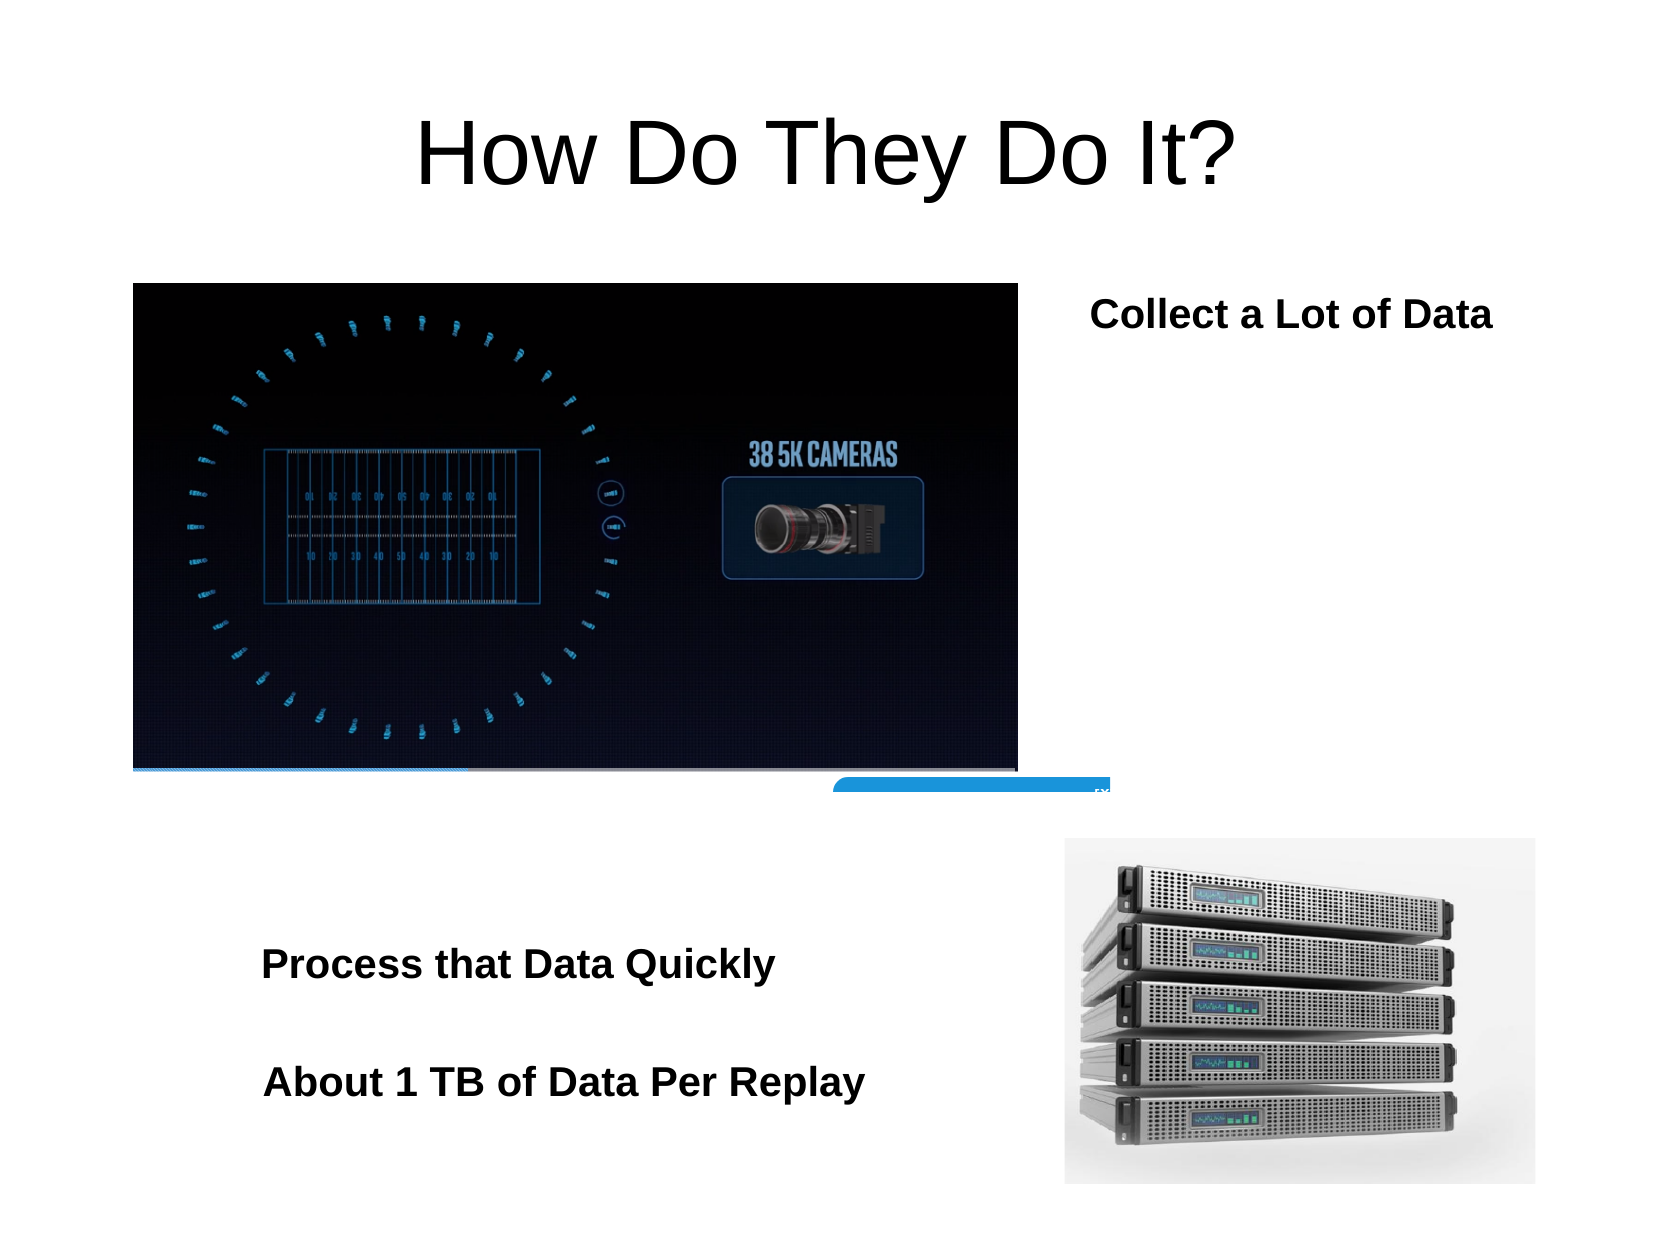

# How Do They Do It?
Collect a Lot of Data
Process that Data Quickly
About 1 TB of Data Per Replay